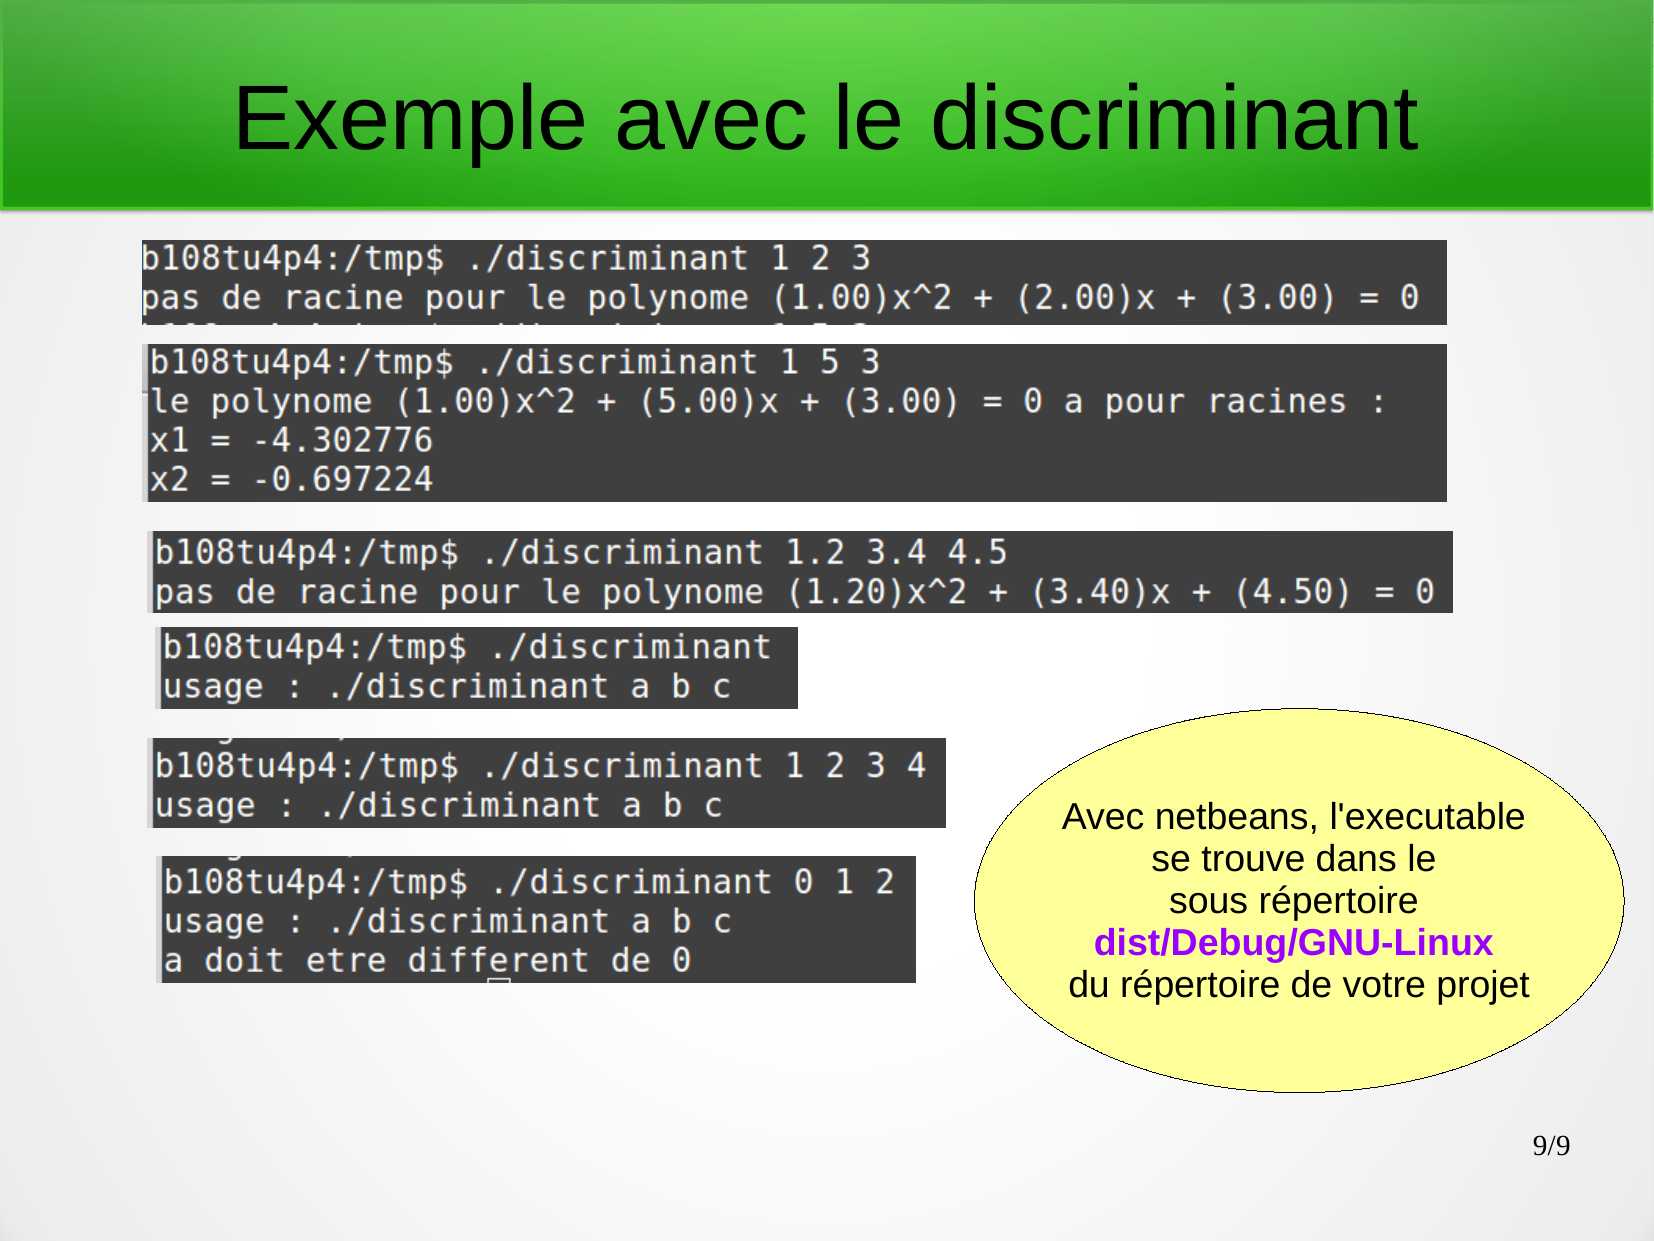

# Exemple avec le discriminant
Avec netbeans, l'executable
se trouve dans le
sous répertoire
dist/Debug/GNU-Linux
du répertoire de votre projet
9